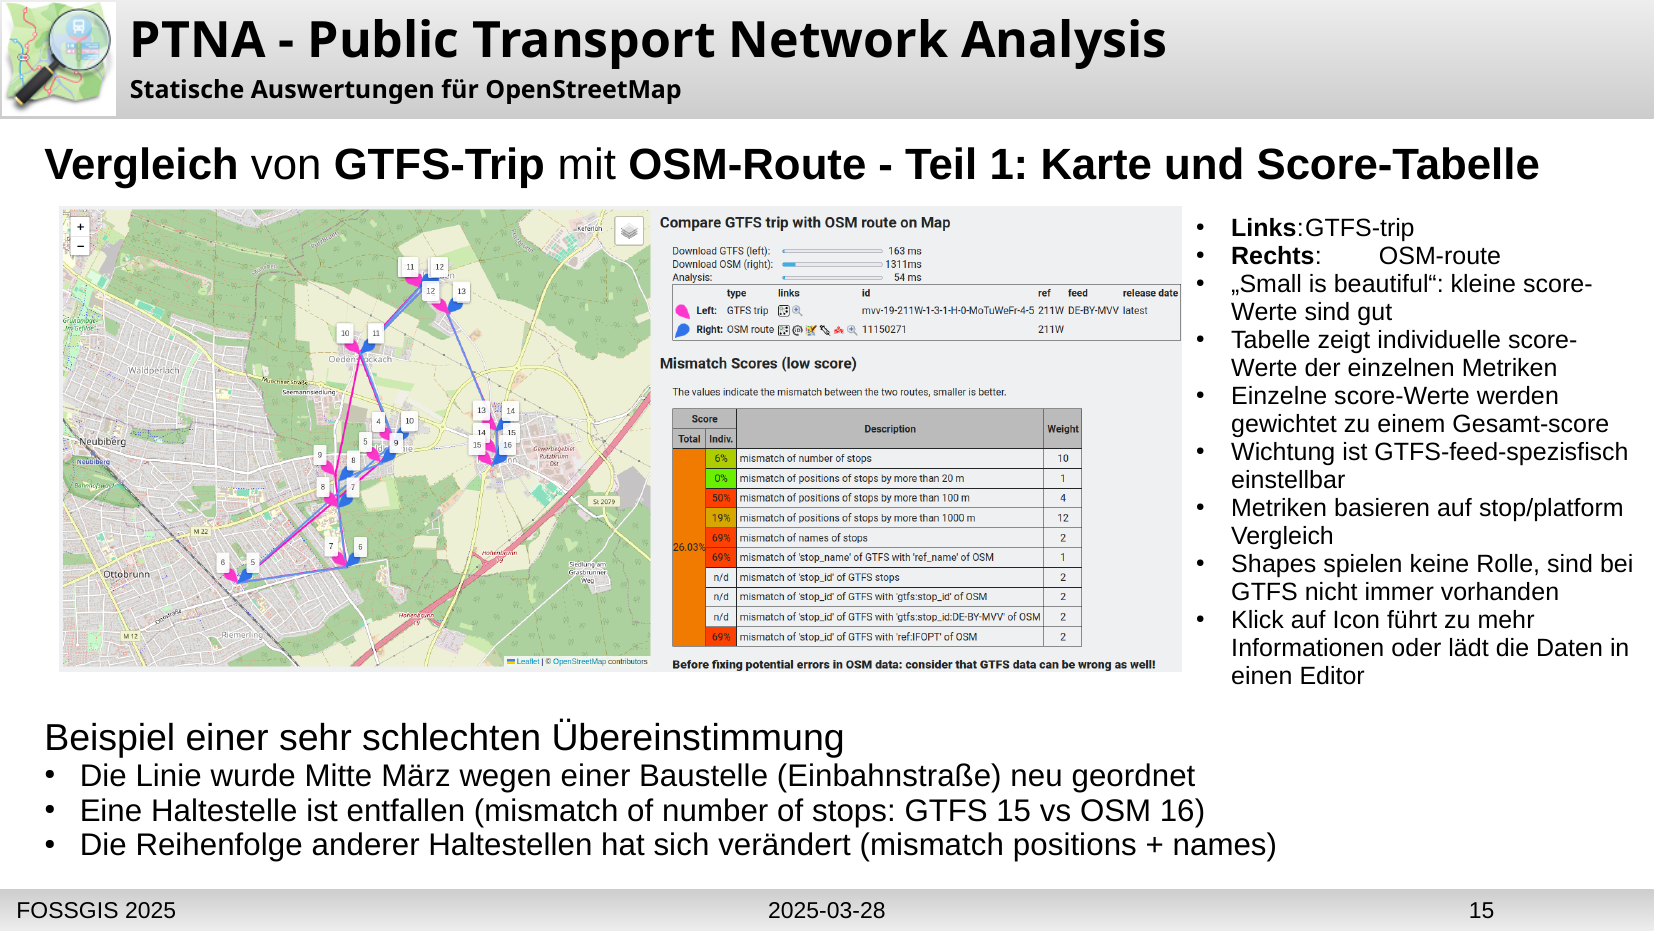

PTNA - Public Transport Network Analysis
Statische Auswertungen für OpenStreetMap
Vergleich von GTFS-Trip mit OSM-Route - Teil 1: Karte und Score-Tabelle
Links:	GTFS-trip
Rechts:	OSM-route
„Small is beautiful“: kleine score-Werte sind gut
Tabelle zeigt individuelle score-Werte der einzelnen Metriken
Einzelne score-Werte werden gewichtet zu einem Gesamt-score
Wichtung ist GTFS-feed-spezisfisch einstellbar
Metriken basieren auf stop/platform Vergleich
Shapes spielen keine Rolle, sind bei GTFS nicht immer vorhanden
Klick auf Icon führt zu mehr Informationen oder lädt die Daten in einen Editor
Beispiel einer sehr schlechten Übereinstimmung
Die Linie wurde Mitte März wegen einer Baustelle (Einbahnstraße) neu geordnet
Eine Haltestelle ist entfallen (mismatch of number of stops: GTFS 15 vs OSM 16)
Die Reihenfolge anderer Haltestellen hat sich verändert (mismatch positions + names)
FOSSGIS 2025
2025-03-28